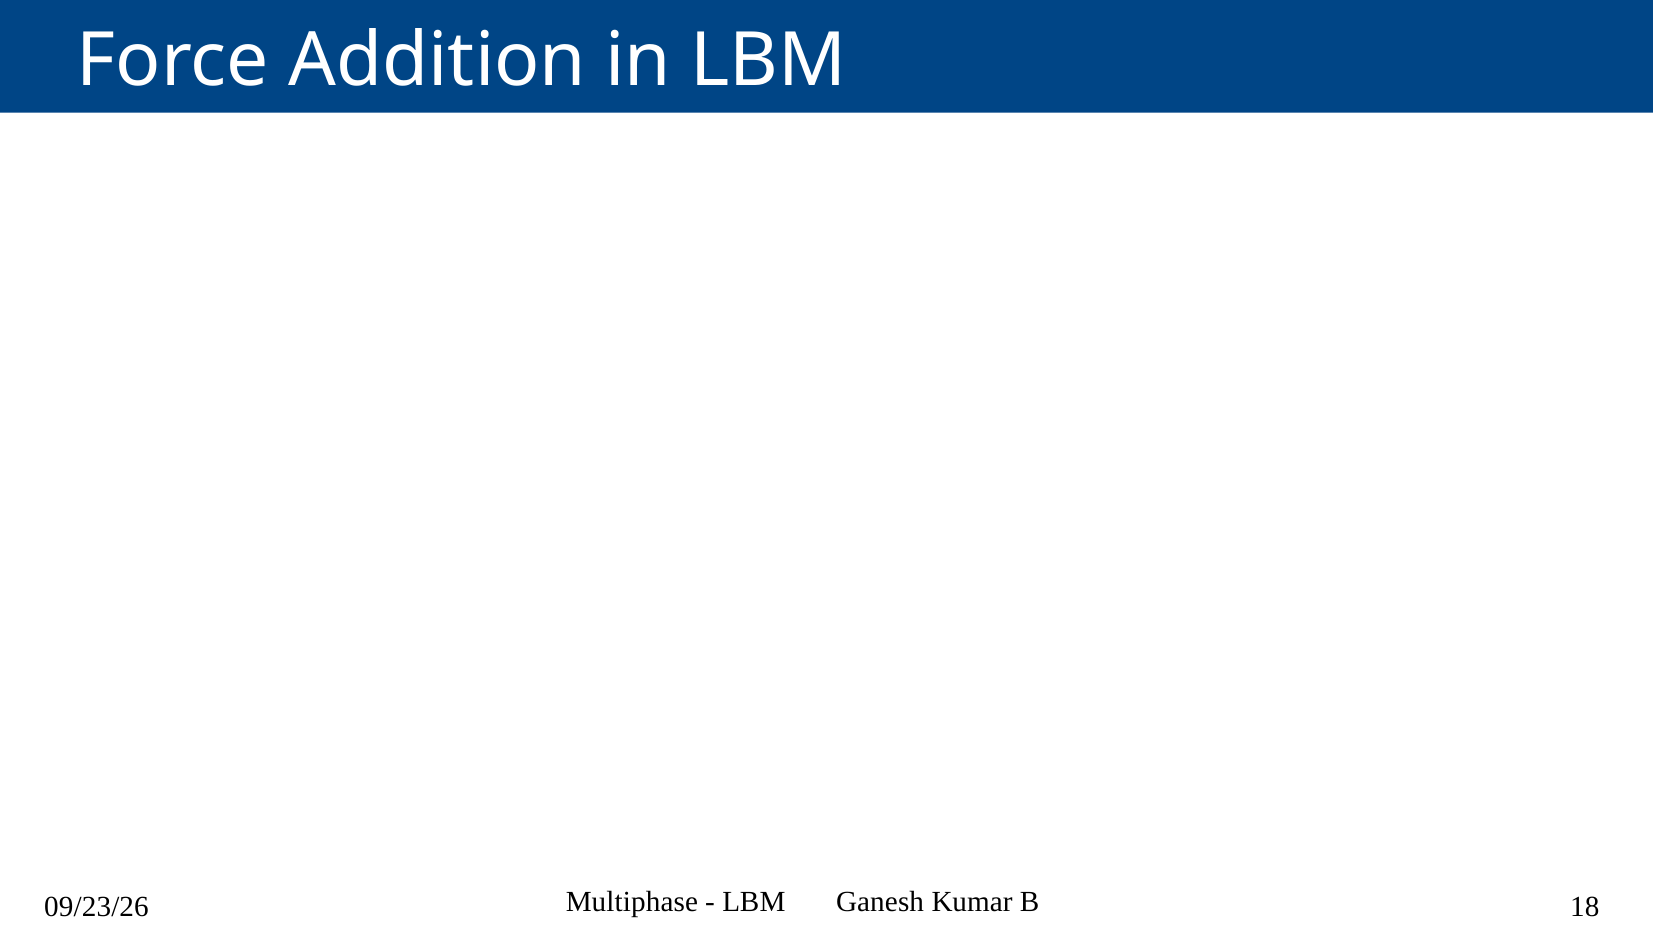

# Force Addition in LBM
Multiphase - LBM Ganesh Kumar B
18